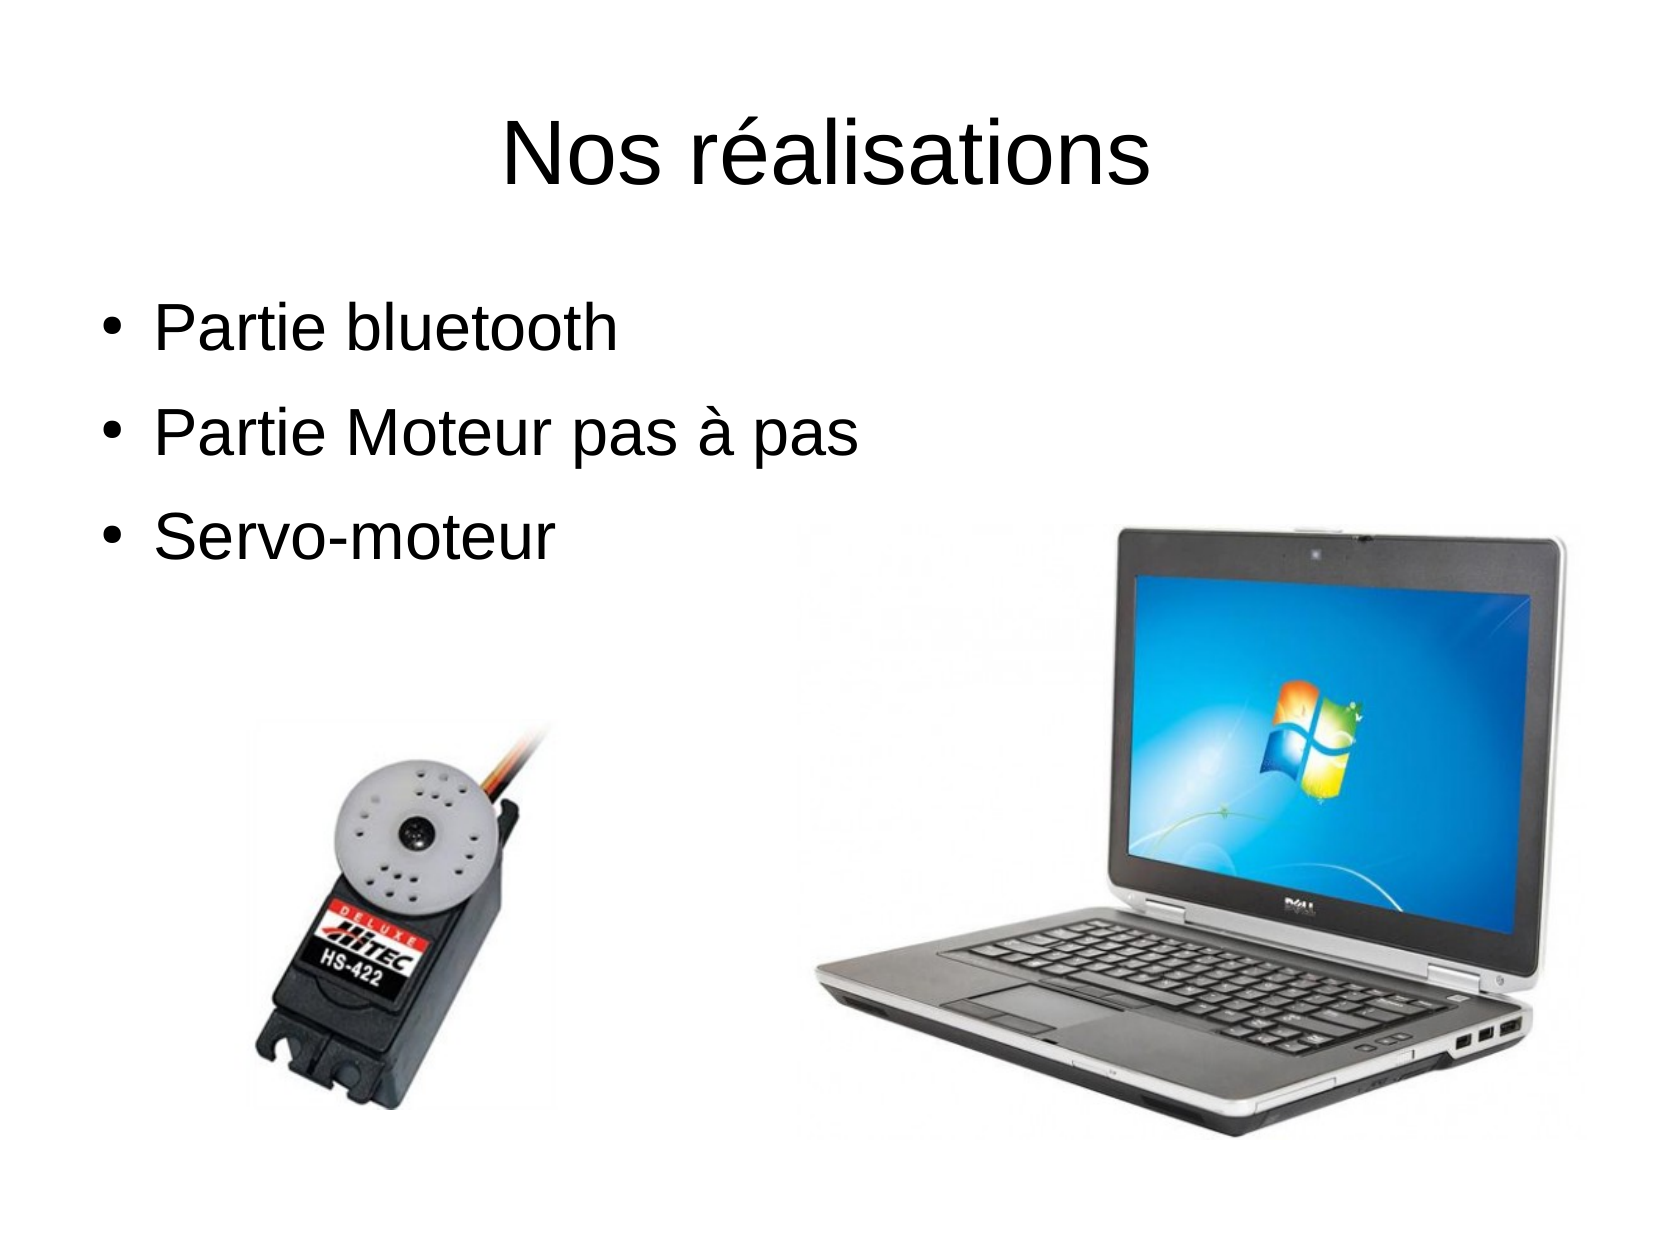

# Nos réalisations
Partie bluetooth
Partie Moteur pas à pas
Servo-moteur